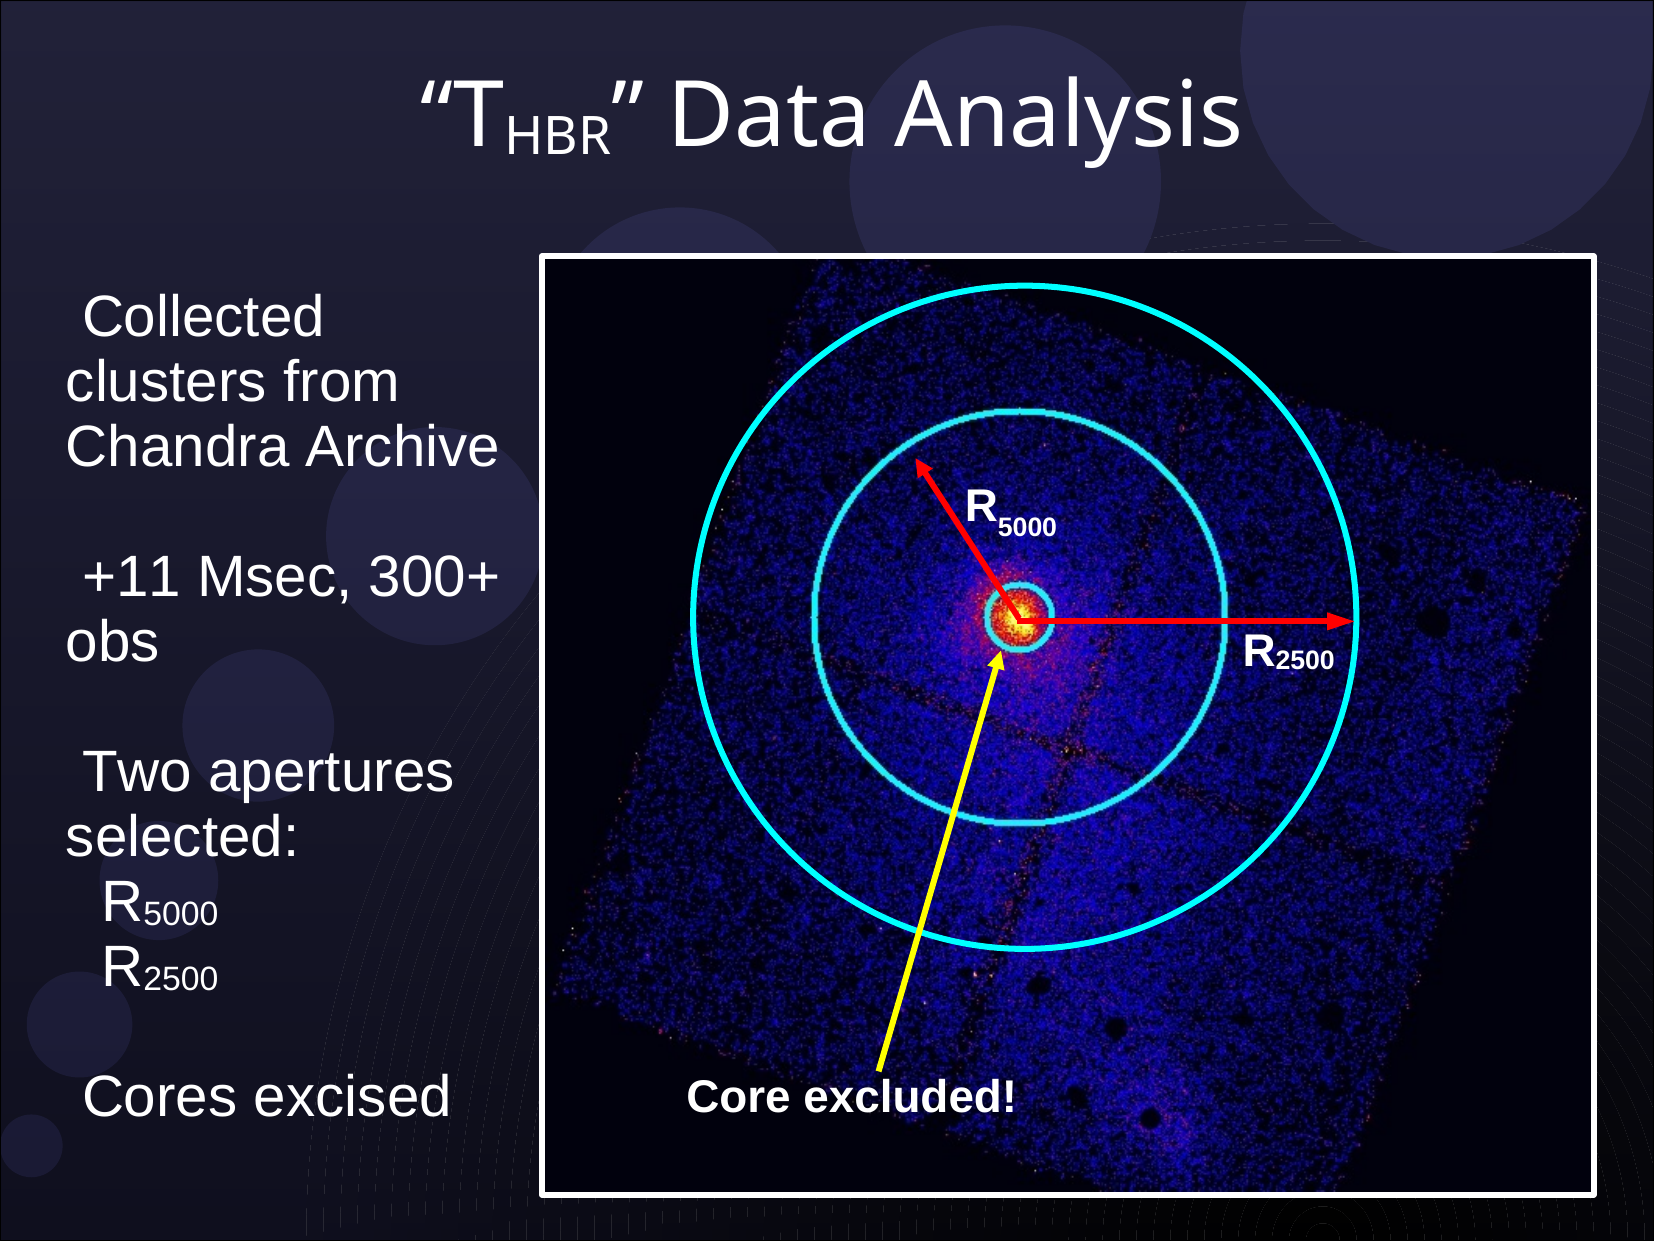

“THBR” Data Analysis
R5000
R2500
Core excluded!
 Collected clusters from Chandra Archive
 +11 Msec, 300+ obs
 Two apertures selected:
R5000
R2500
 Cores excised